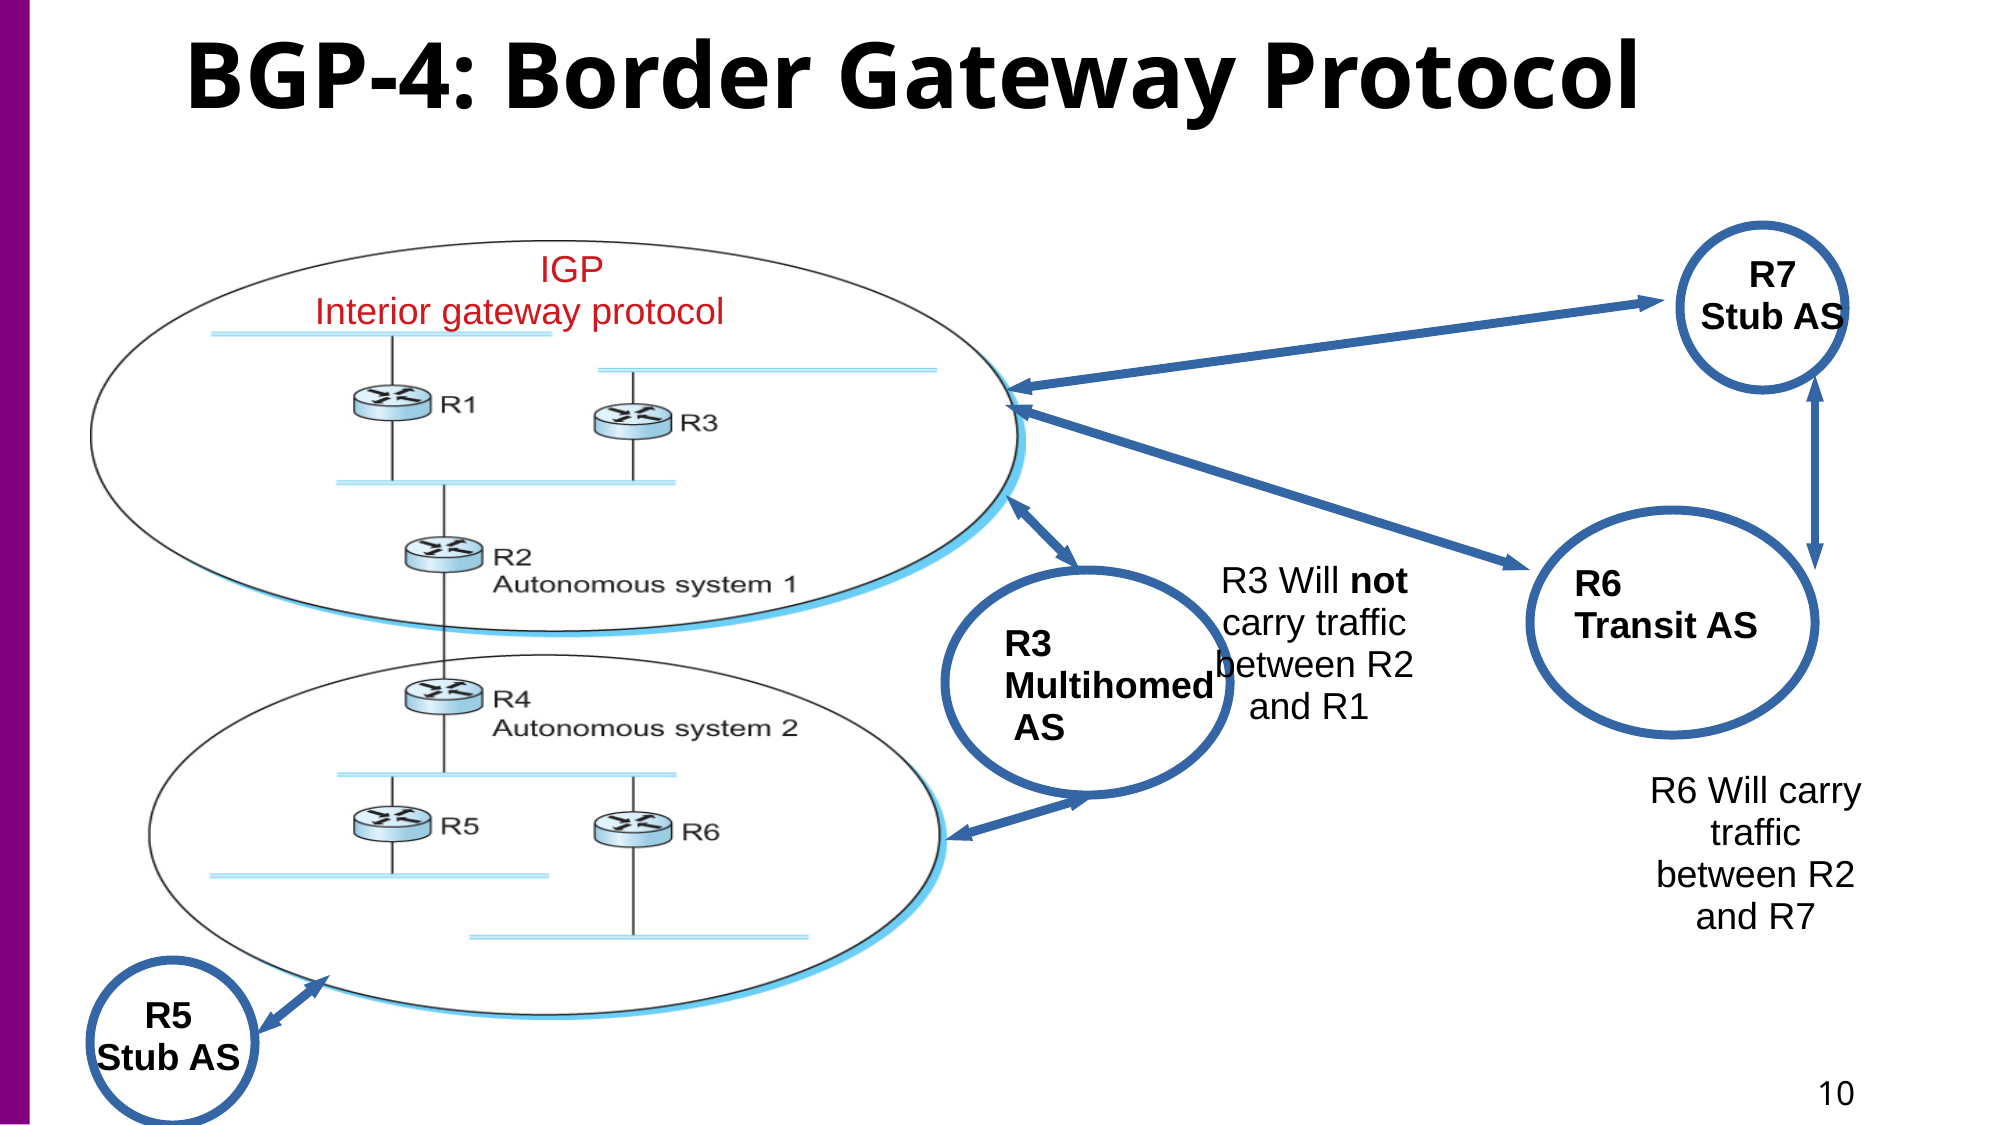

# BGP-4: Border Gateway Protocol
 IGP
 Interior gateway protocol
R7
Stub AS
R3 Will not carry traffic between R2 and R1
R6
Transit AS
R3
Multihomed
 AS
R6 Will carry traffic between R2 and R7
R5
Stub AS